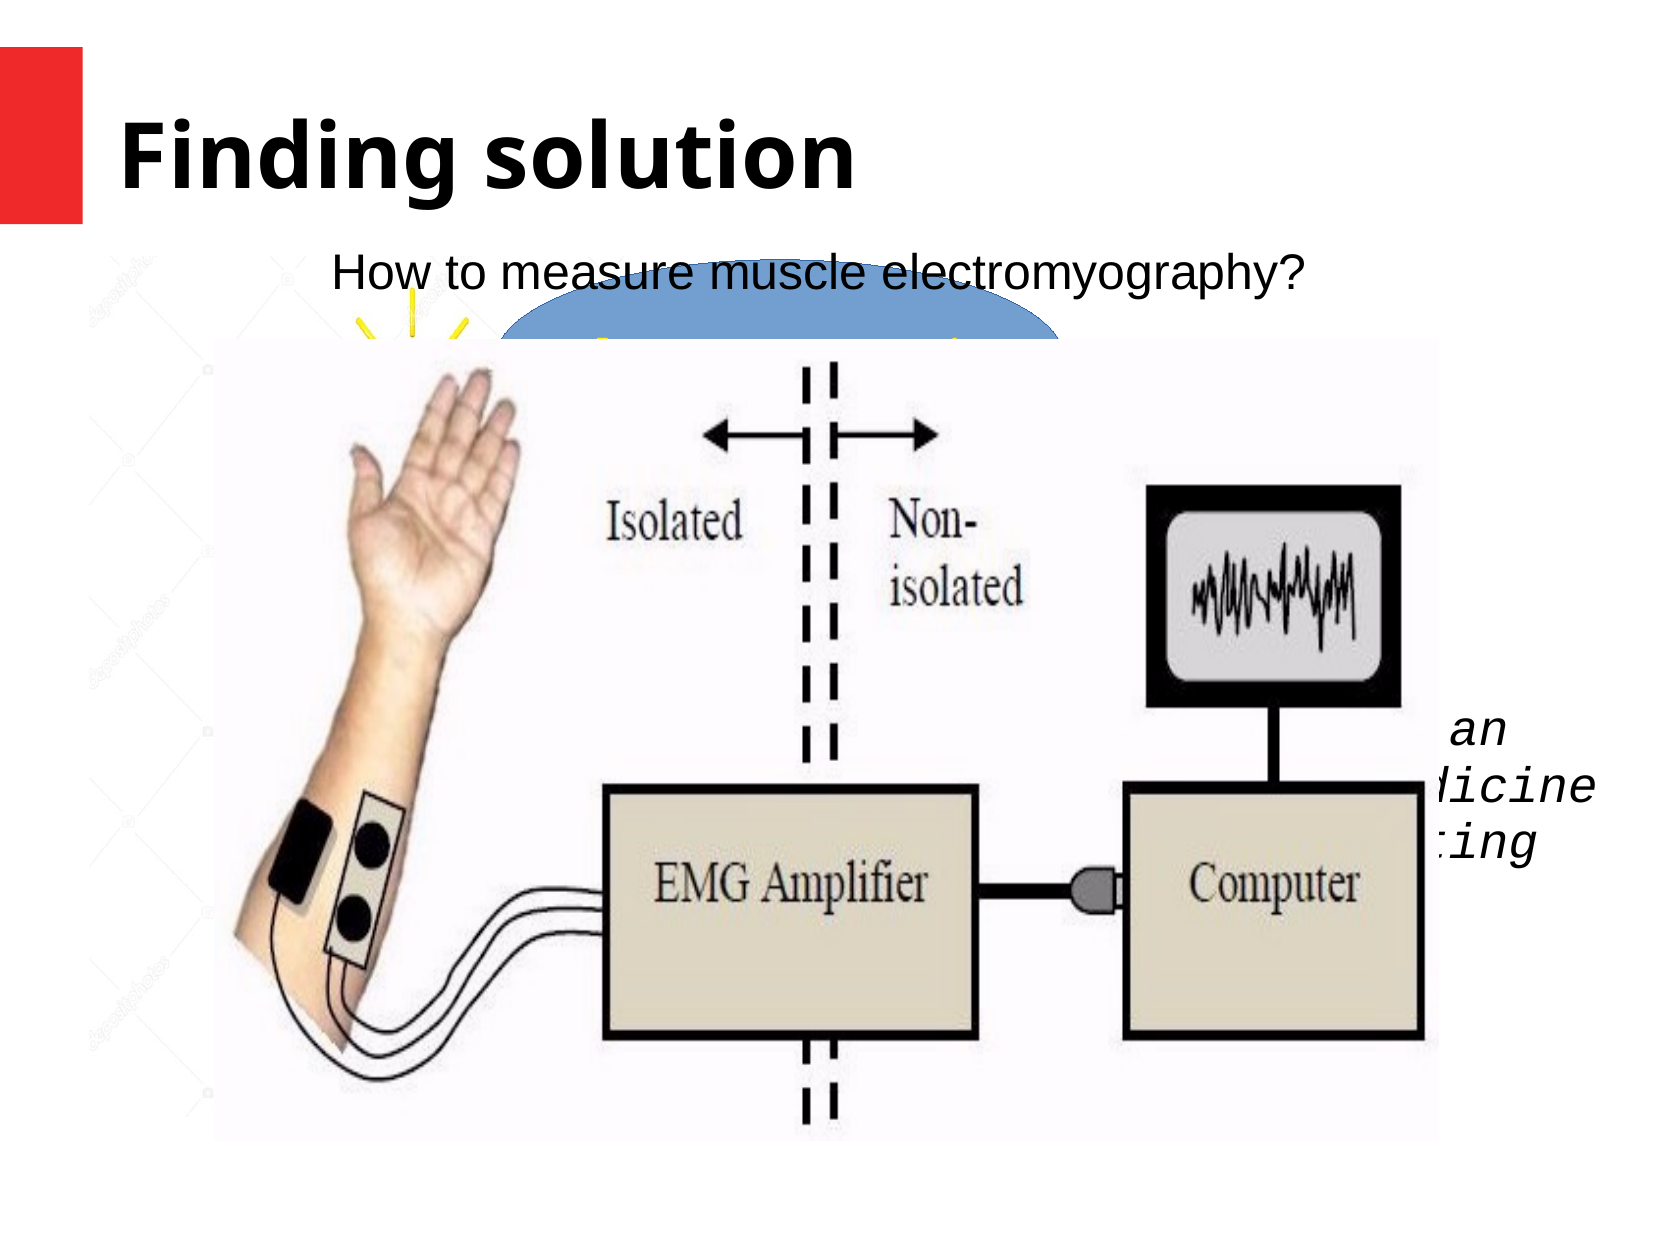

# Finding solution
How to measure muscle electromyography?
Electromyography
“Electromyography is an electrodiagnostic medicine technique for evaluating and recording the electrical activity produced by skeletal muscles.”
5